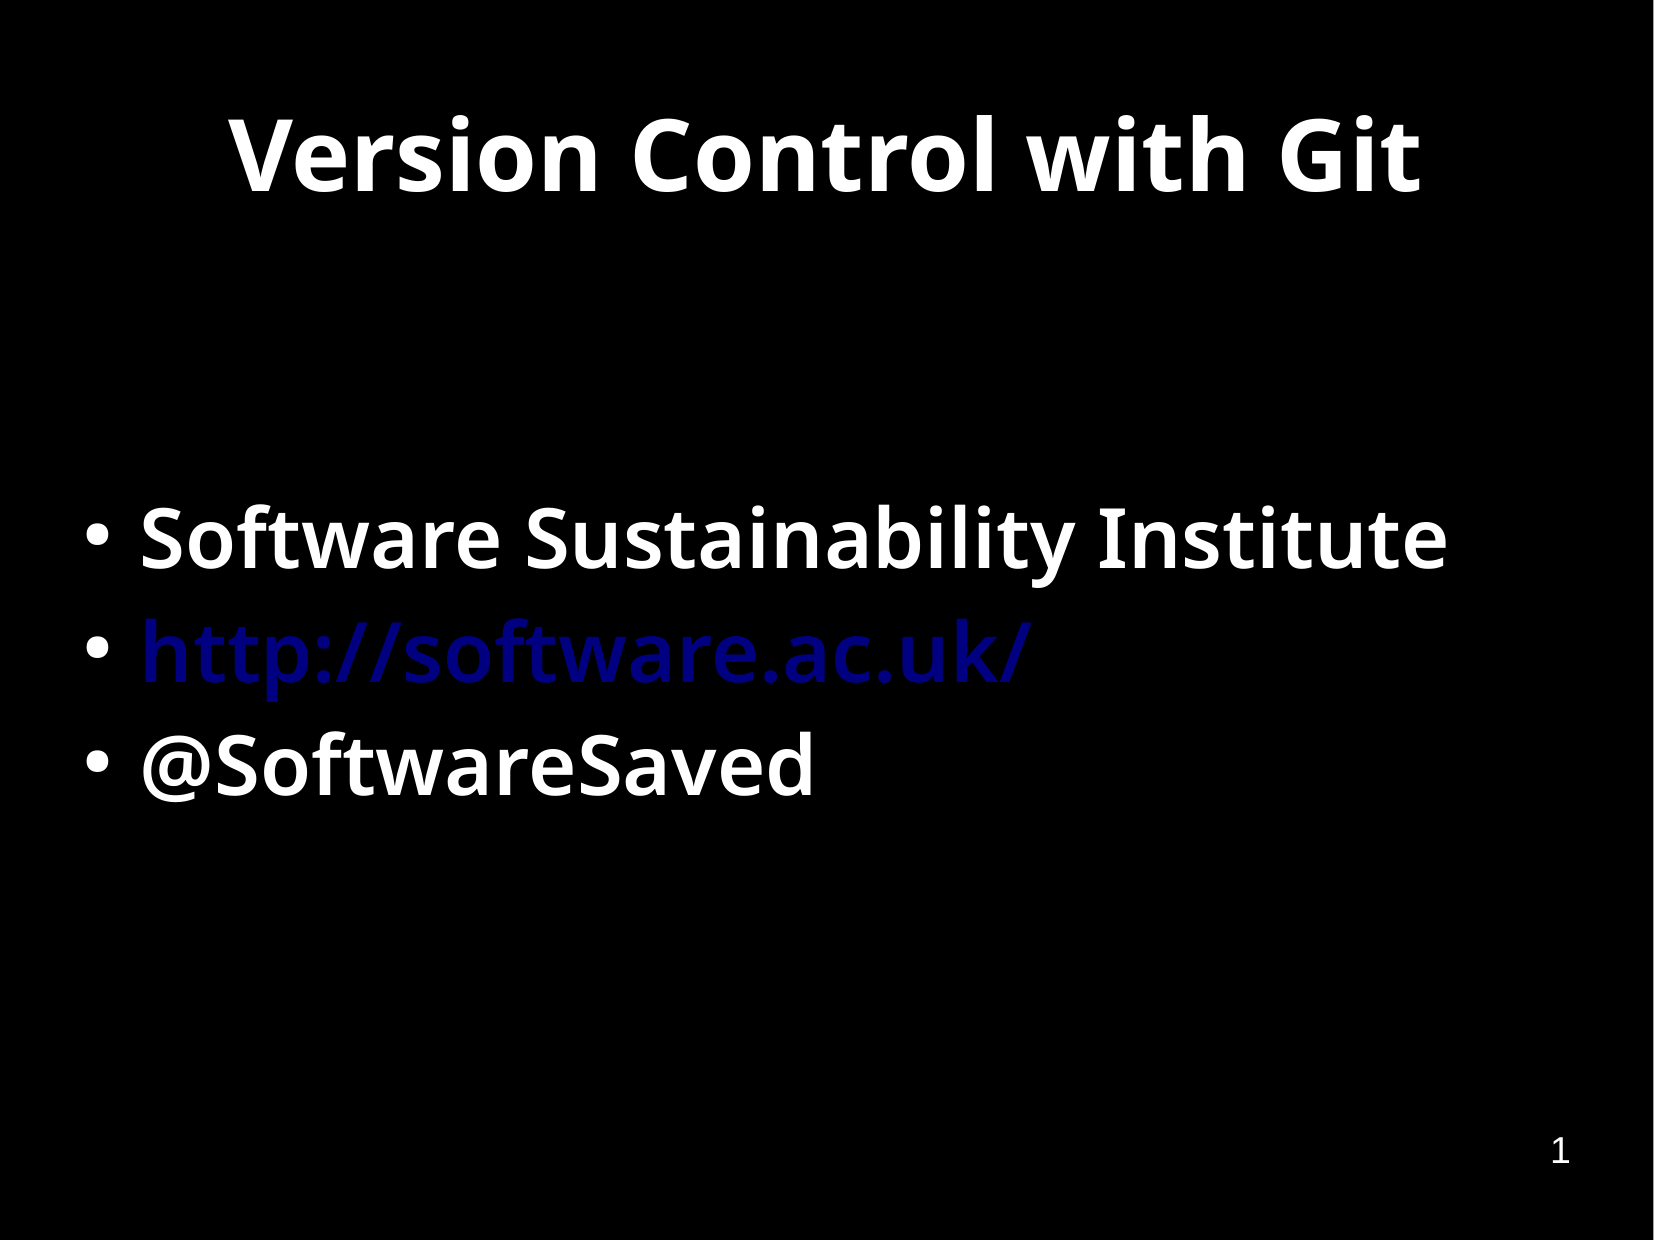

# Version Control with Git
 Software Sustainability Institute
 http://software.ac.uk/
 @SoftwareSaved
1